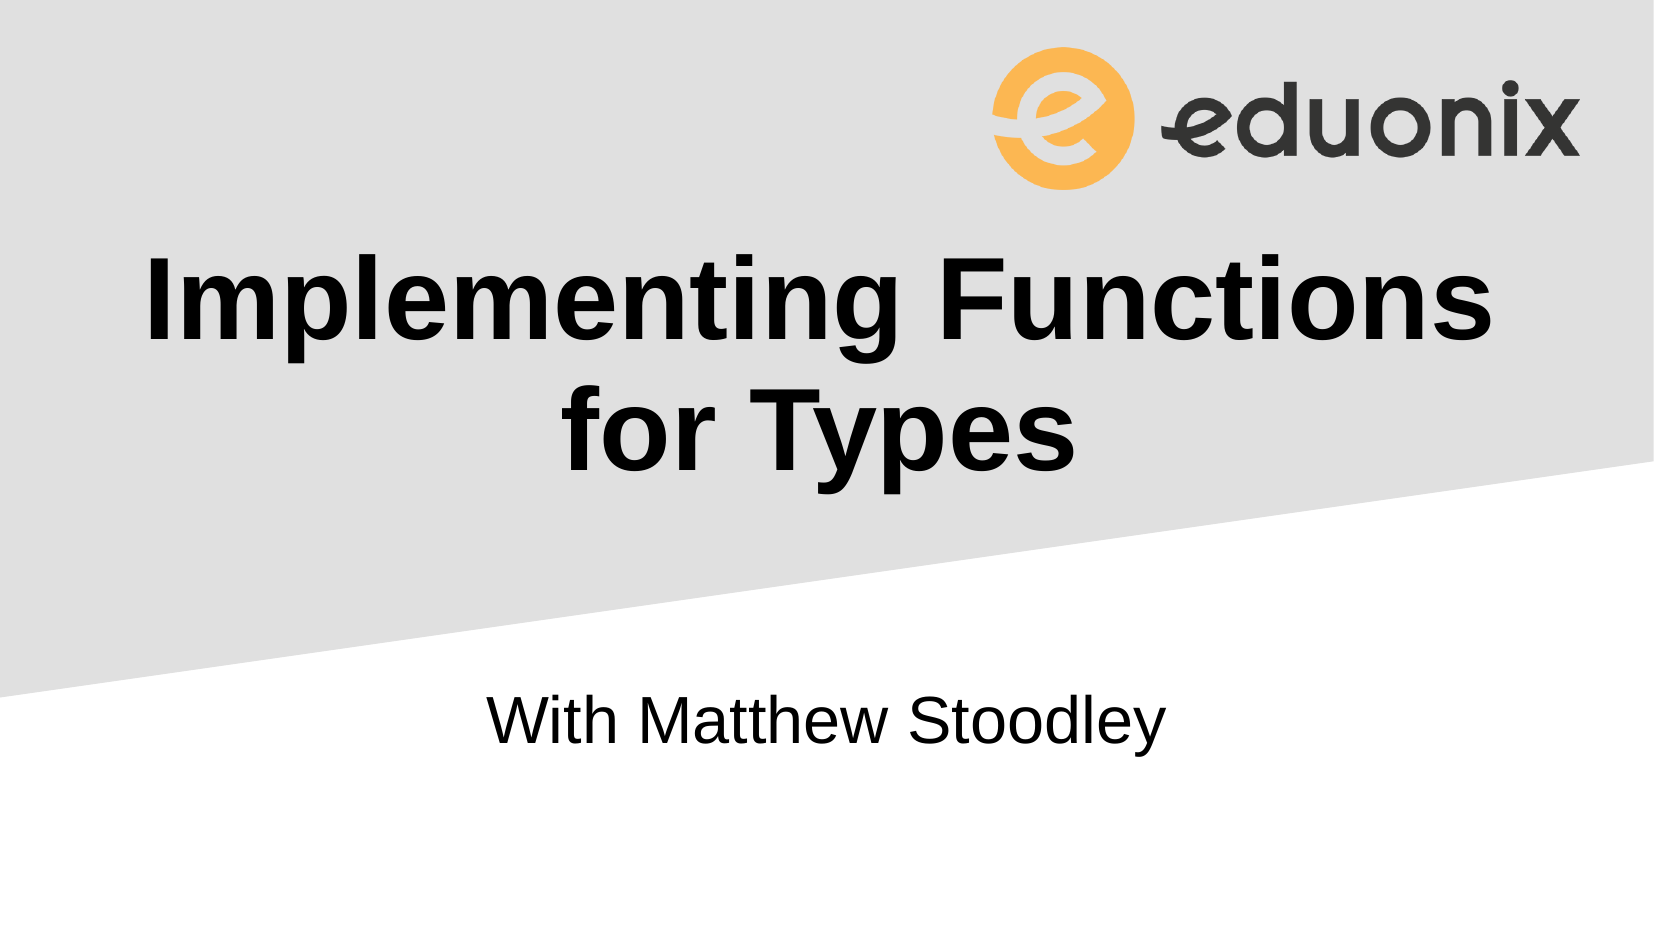

# Implementing Functions for Types
With Matthew Stoodley